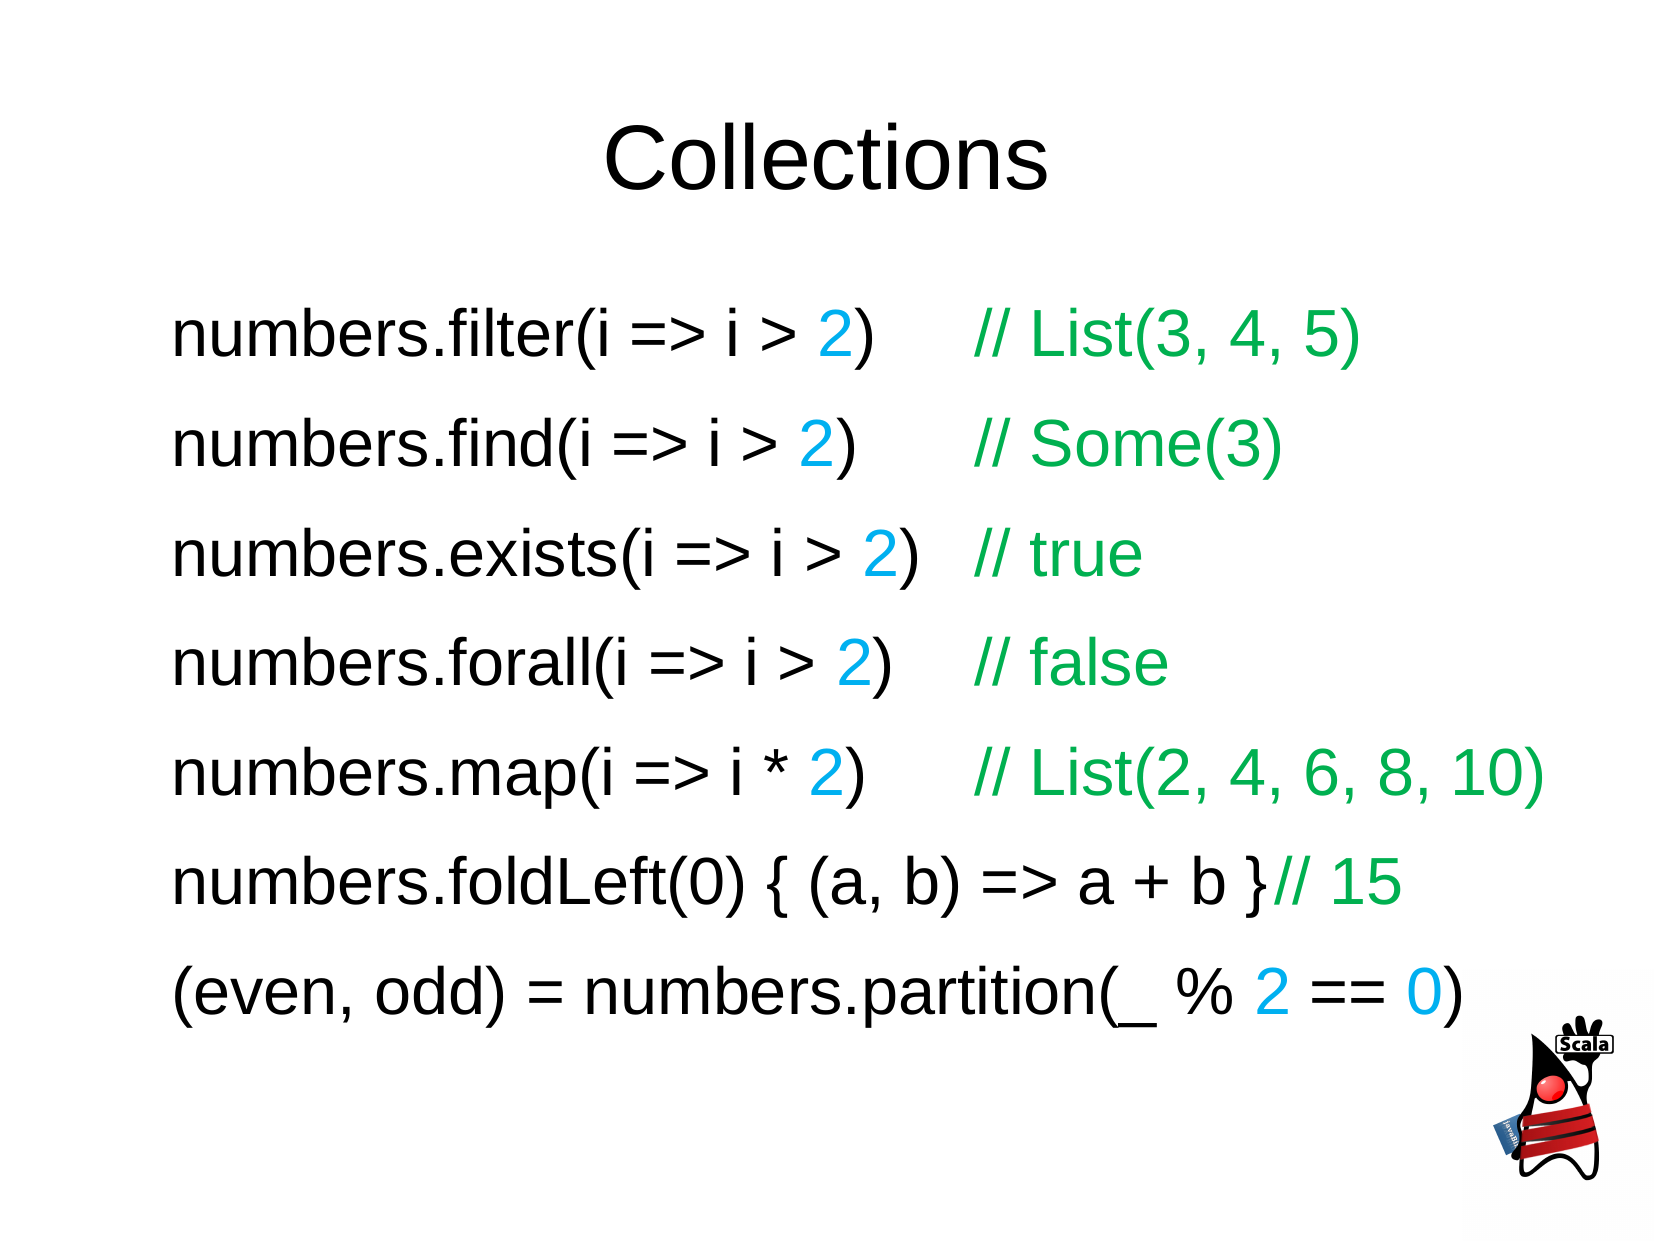

# Collections
numbers.filter(i => i > 2)		// List(3, 4, 5)
numbers.find(i => i > 2)		// Some(3)
numbers.exists(i => i > 2)	// true
numbers.forall(i => i > 2)		// false
numbers.map(i => i * 2)		// List(2, 4, 6, 8, 10)
numbers.foldLeft(0) { (a, b) => a + b }	// 15
(even, odd) = numbers.partition(_ % 2 == 0)